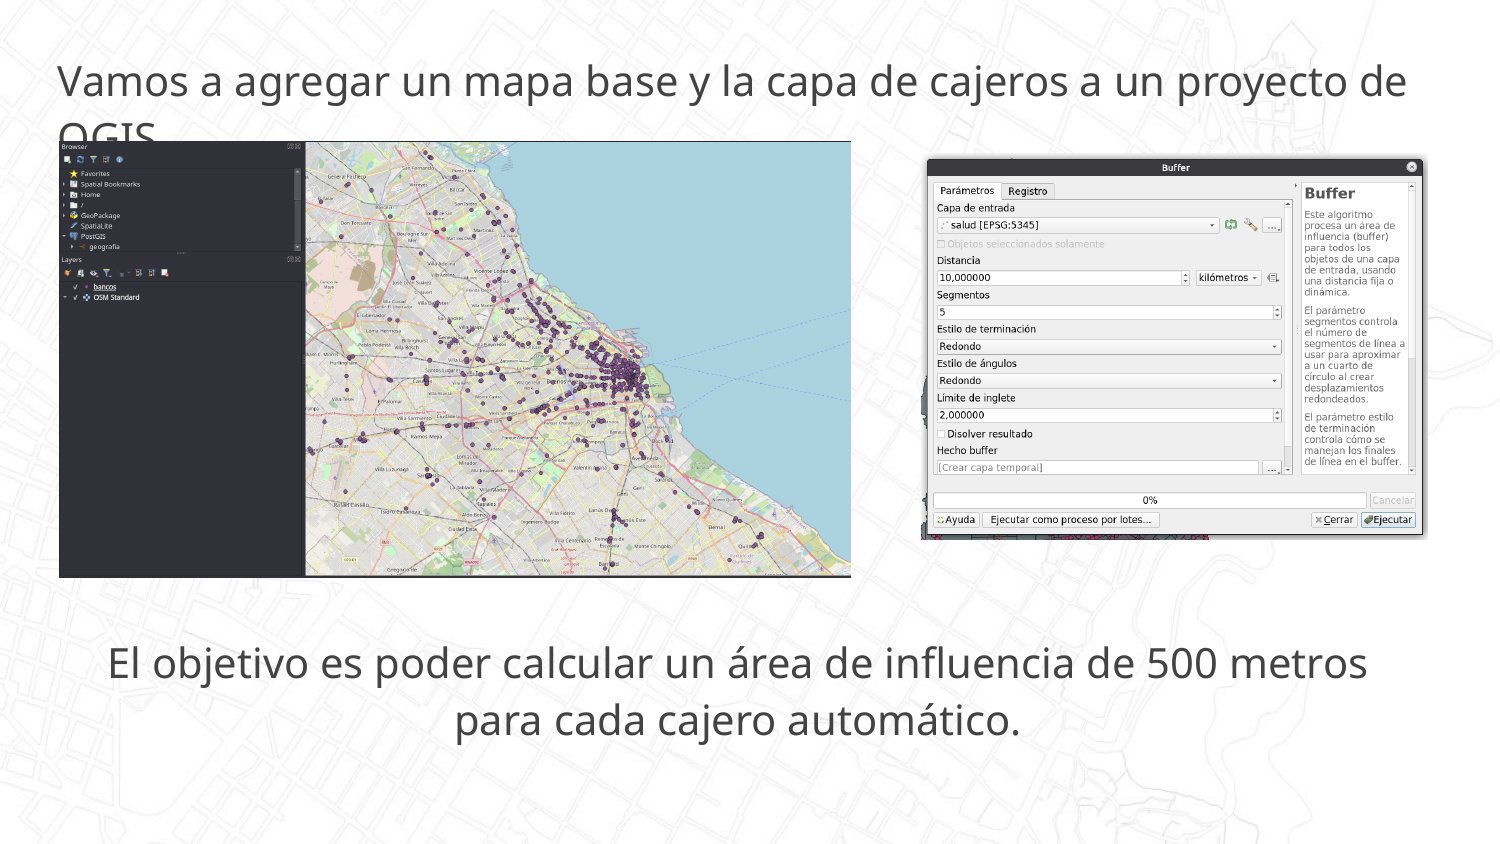

Vamos a agregar un mapa base y la capa de cajeros a un proyecto de QGIS
El objetivo es poder calcular un área de influencia de 500 metros para cada cajero automático.